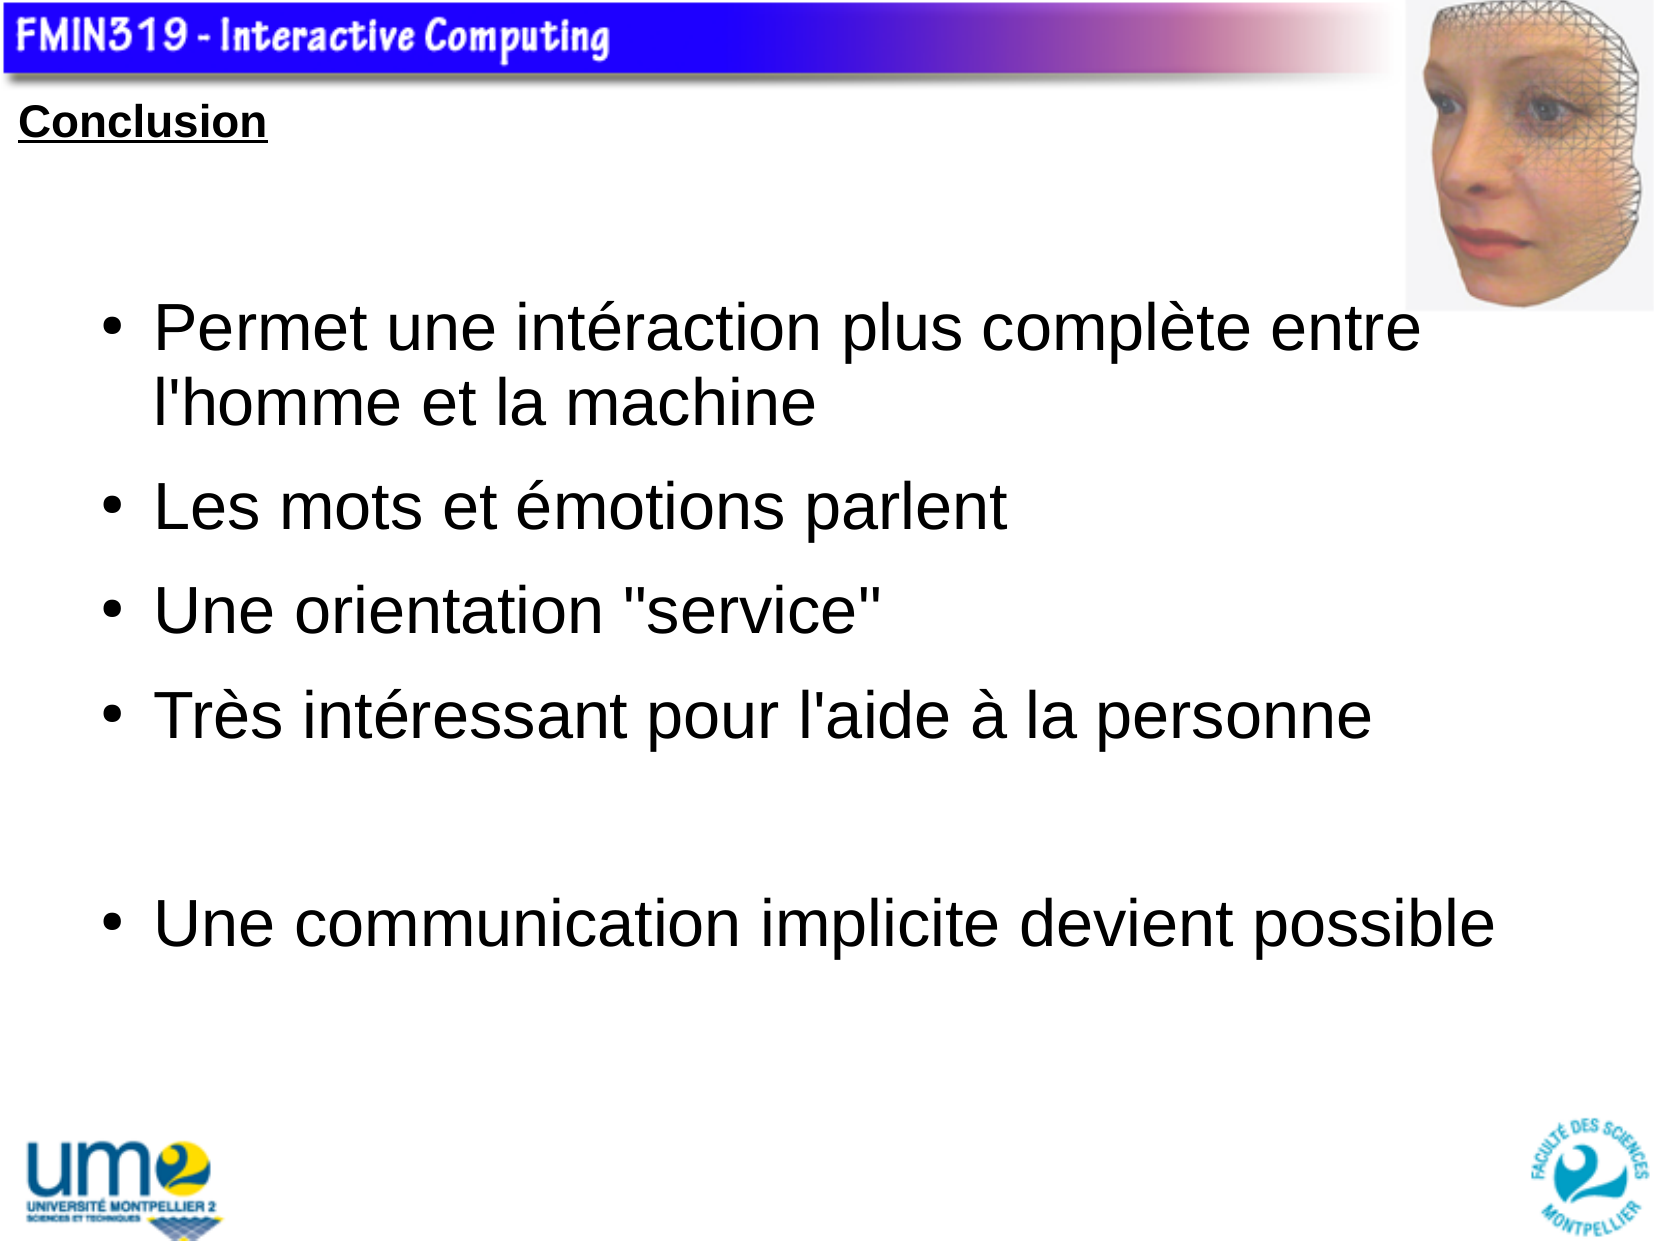

Conclusion
# Permet une intéraction plus complète entre l'homme et la machine
Les mots et émotions parlent
Une orientation "service"
Très intéressant pour l'aide à la personne
Une communication implicite devient possible